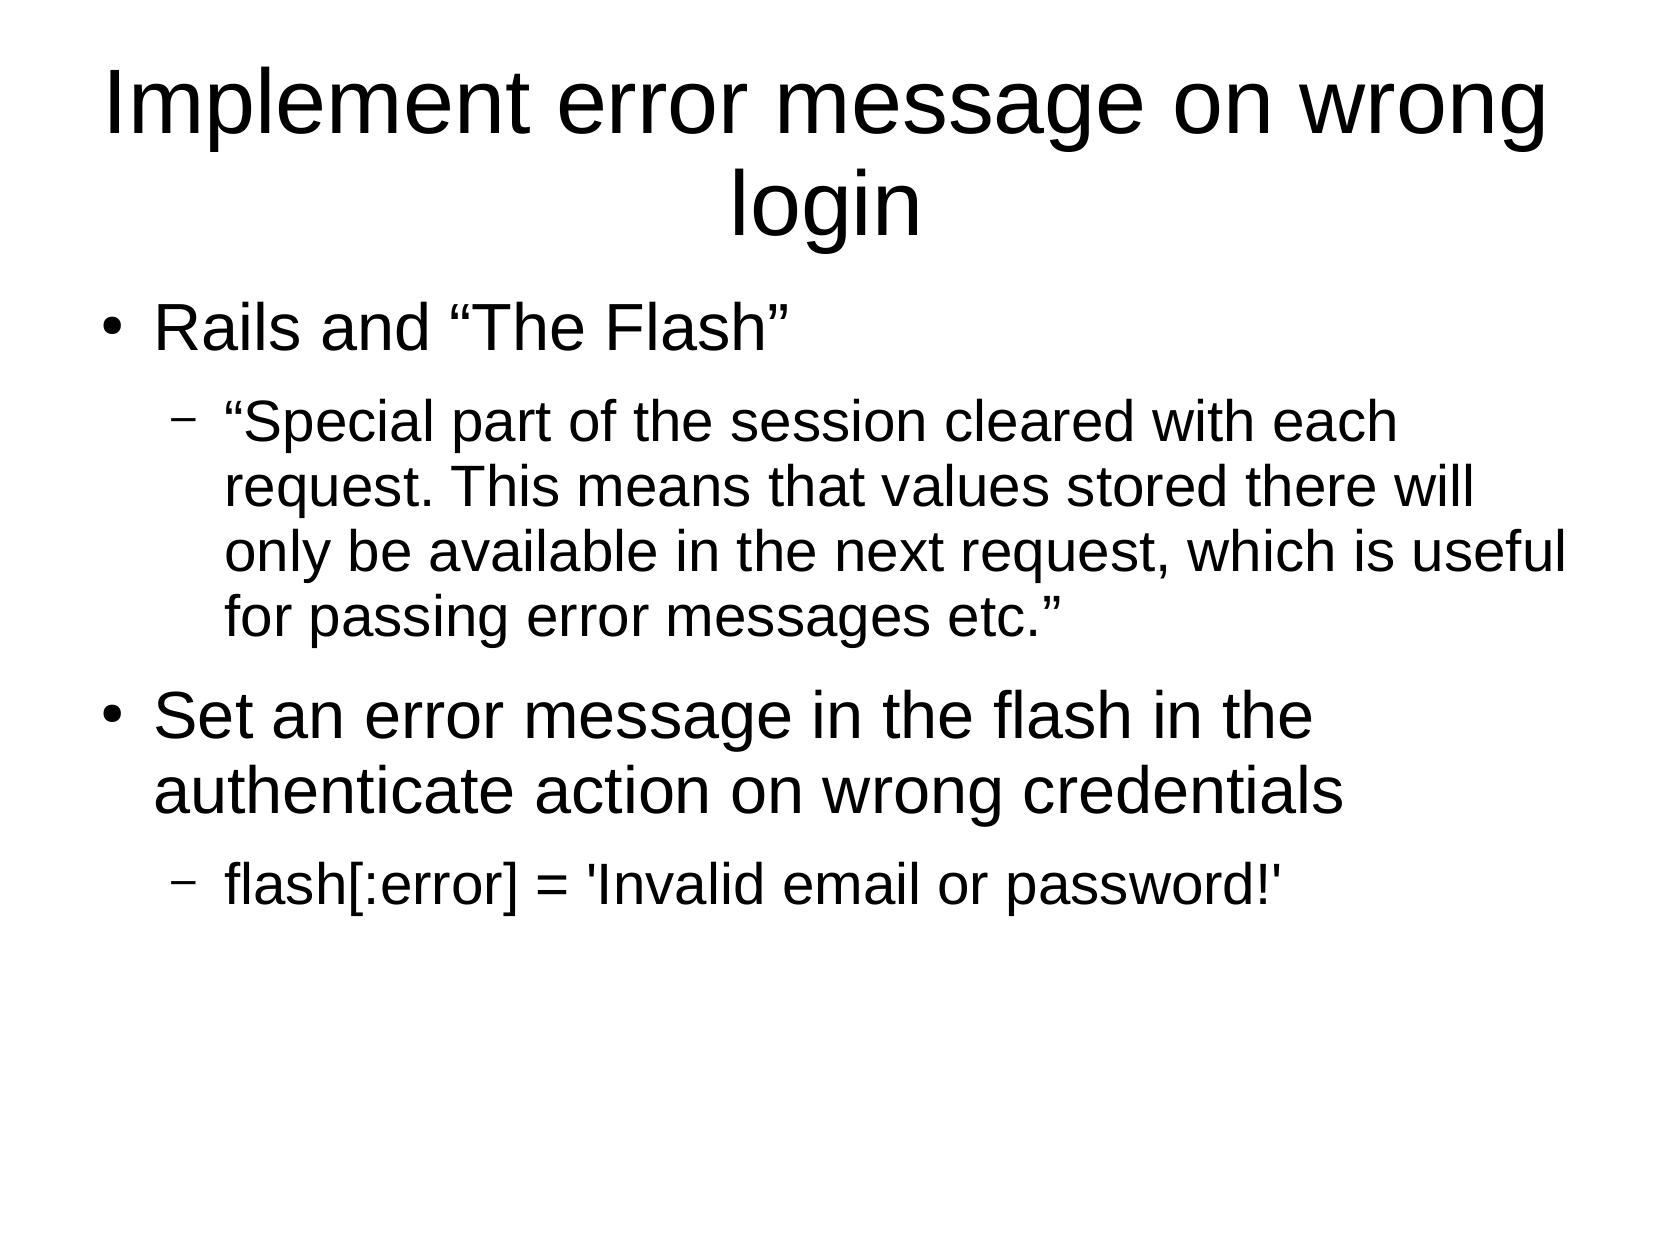

# Implement error message on wrong login
Rails and “The Flash”
“Special part of the session cleared with each request. This means that values stored there will only be available in the next request, which is useful for passing error messages etc.”
Set an error message in the flash in the authenticate action on wrong credentials
flash[:error] = 'Invalid email or password!'